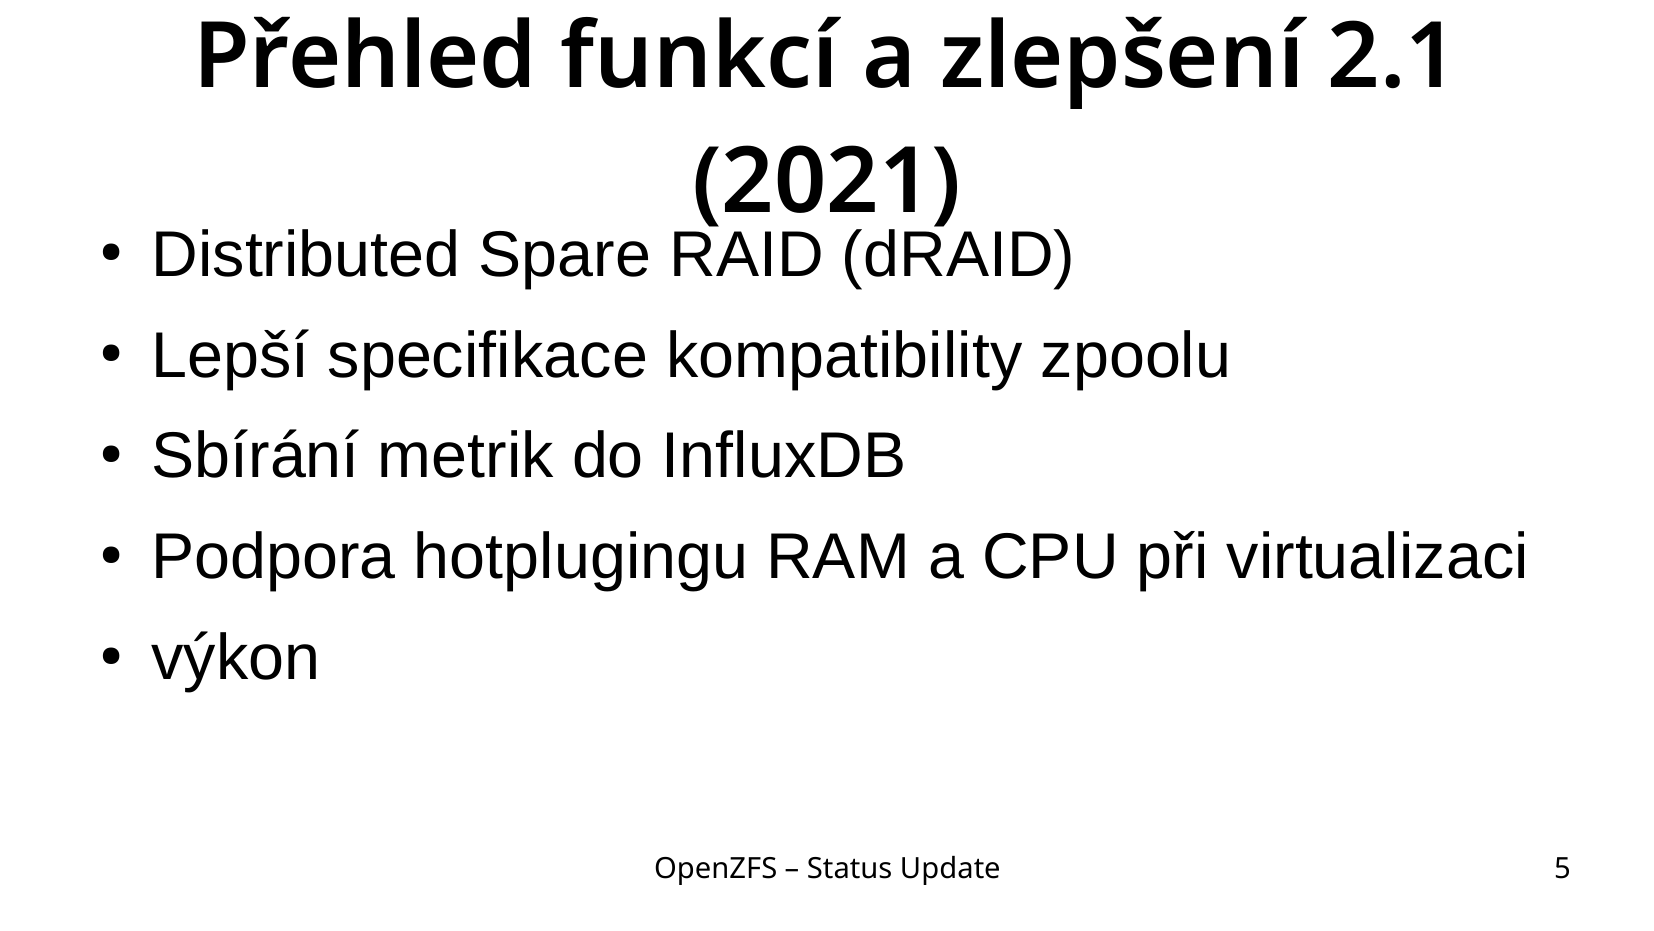

# Přehled funkcí a zlepšení 2.1 (2021)
Distributed Spare RAID (dRAID)
Lepší specifikace kompatibility zpoolu
Sbírání metrik do InfluxDB
Podpora hotplugingu RAM a CPU při virtualizaci
výkon
OpenZFS – Status Update
5